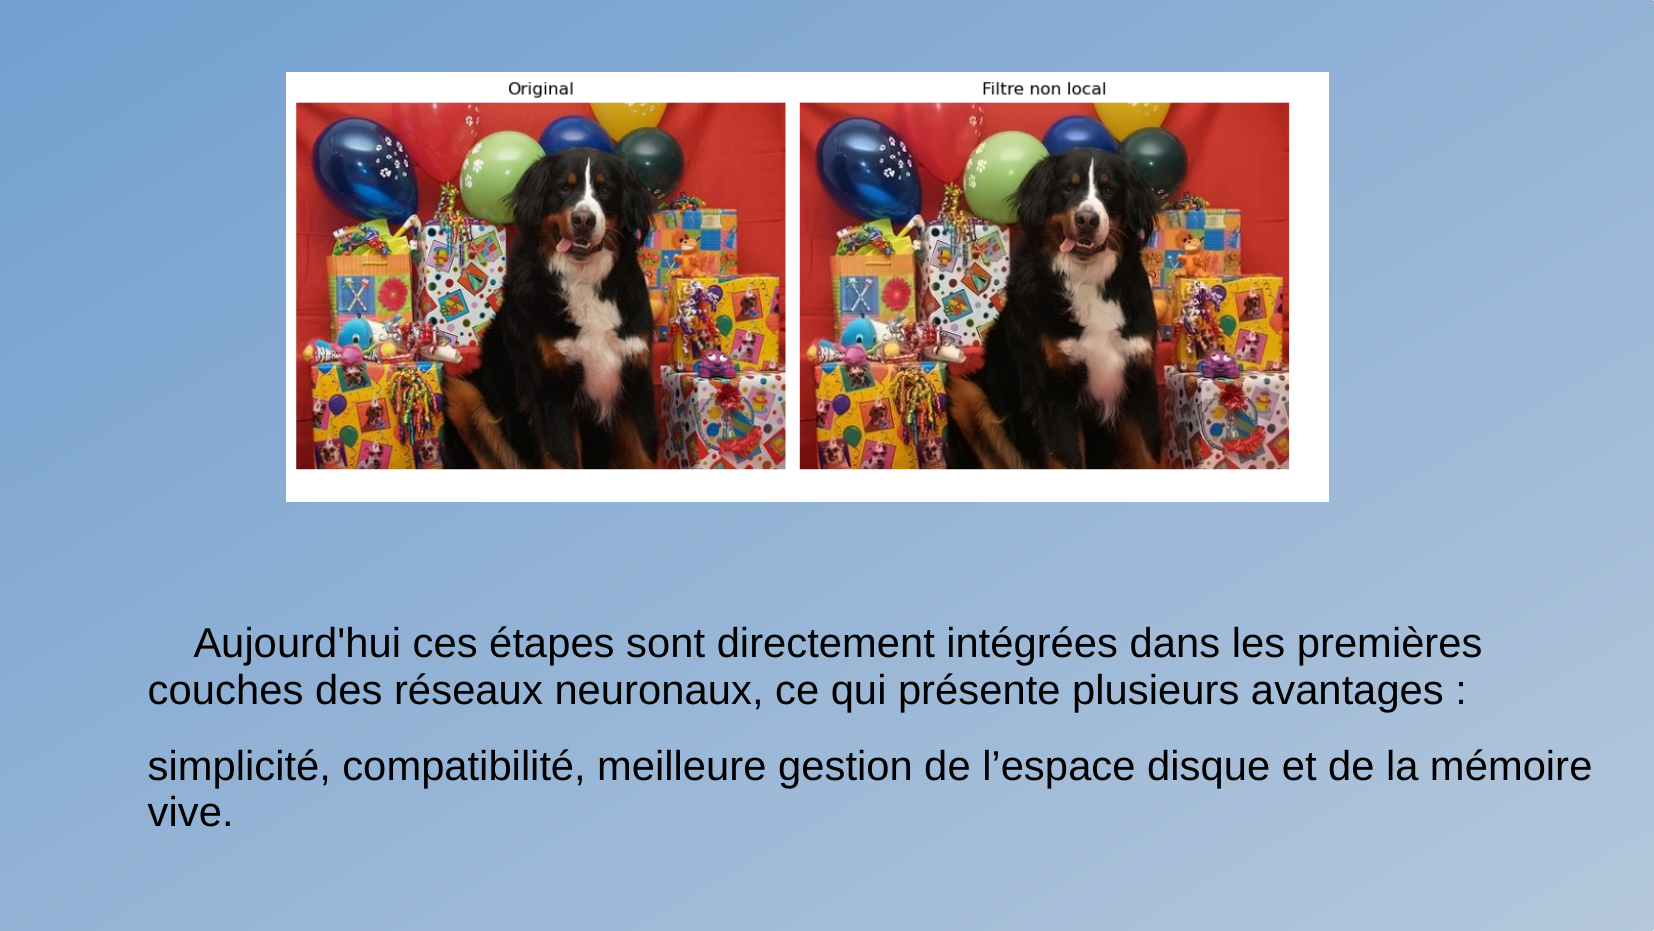

# Aujourd'hui ces étapes sont directement intégrées dans les premières couches des réseaux neuronaux, ce qui présente plusieurs avantages :
simplicité, compatibilité, meilleure gestion de l’espace disque et de la mémoire vive.